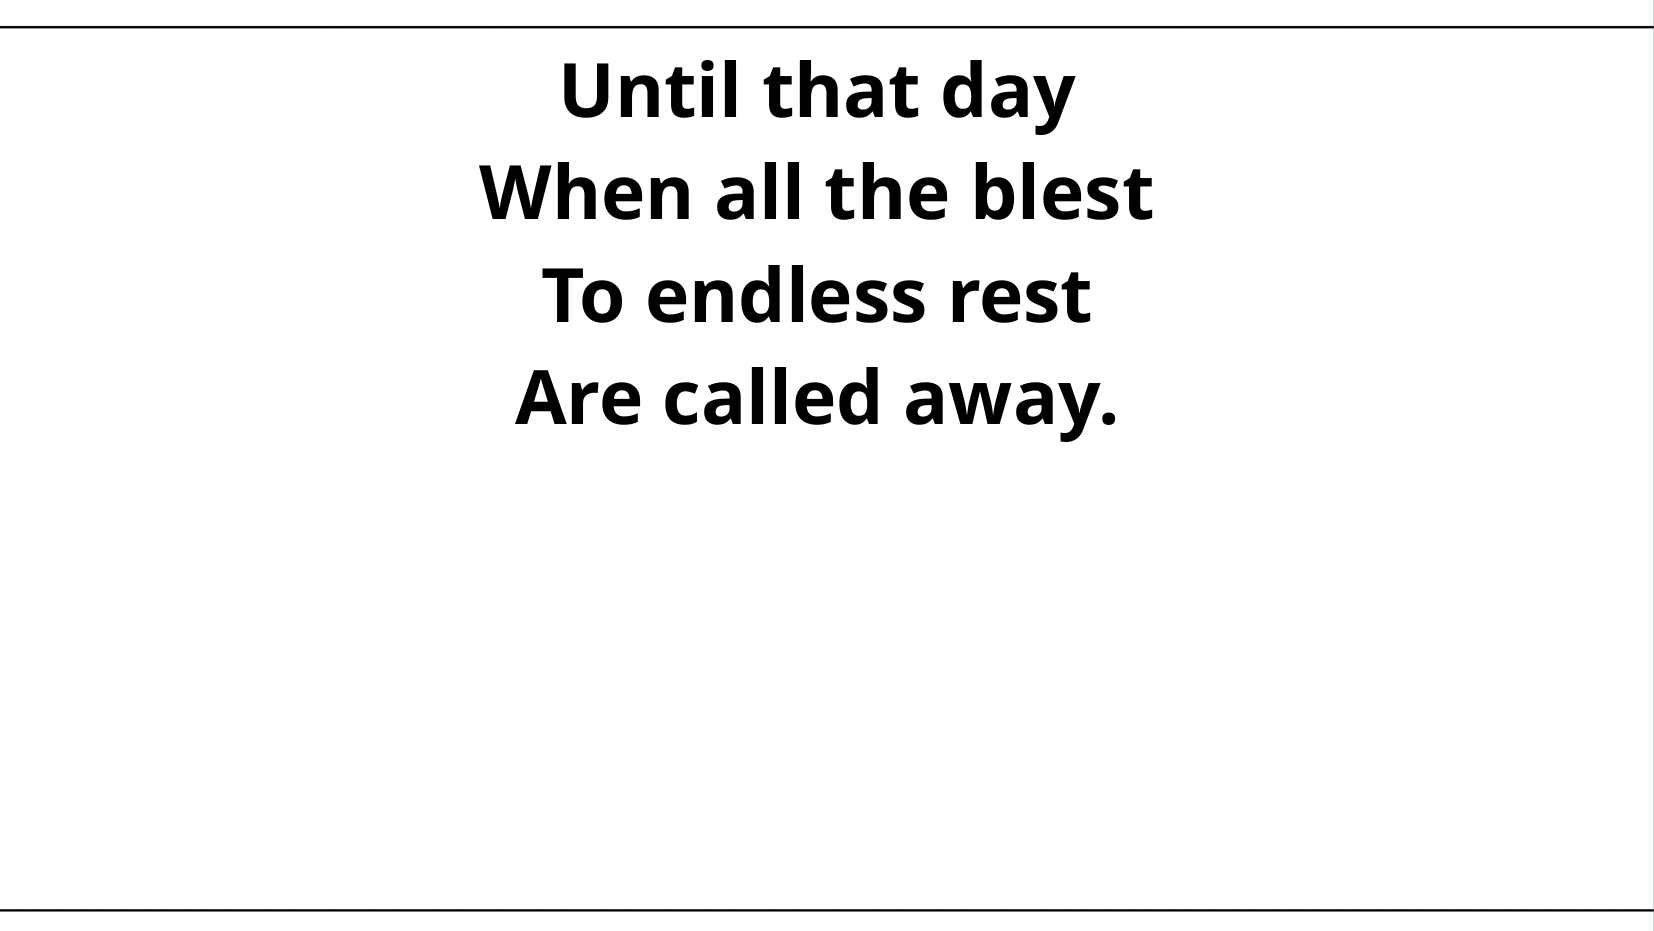

Until that day
When all the blest
To endless rest
Are called away.